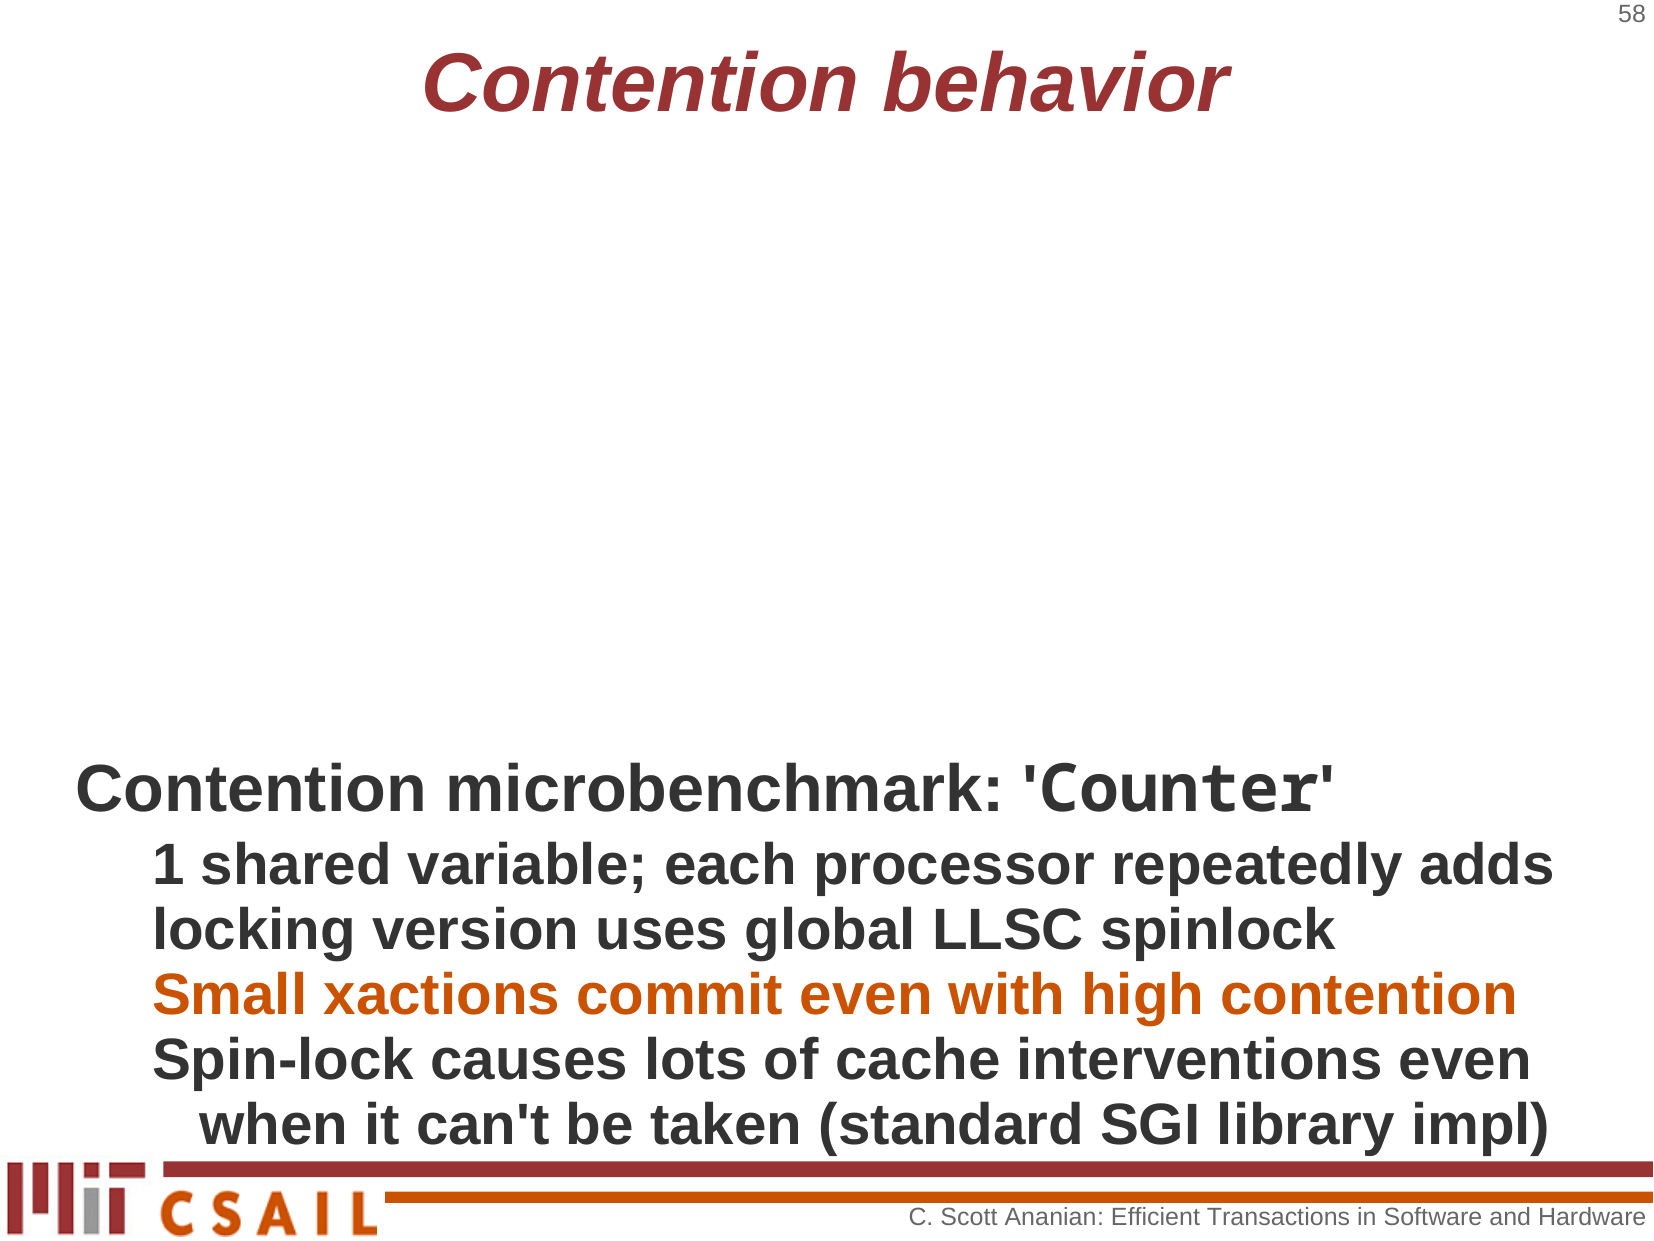

# Contention behavior
Contention microbenchmark: 'Counter'
1 shared variable; each processor repeatedly adds
locking version uses global LLSC spinlock
Small xactions commit even with high contention
Spin-lock causes lots of cache interventions even when it can't be taken (standard SGI library impl)